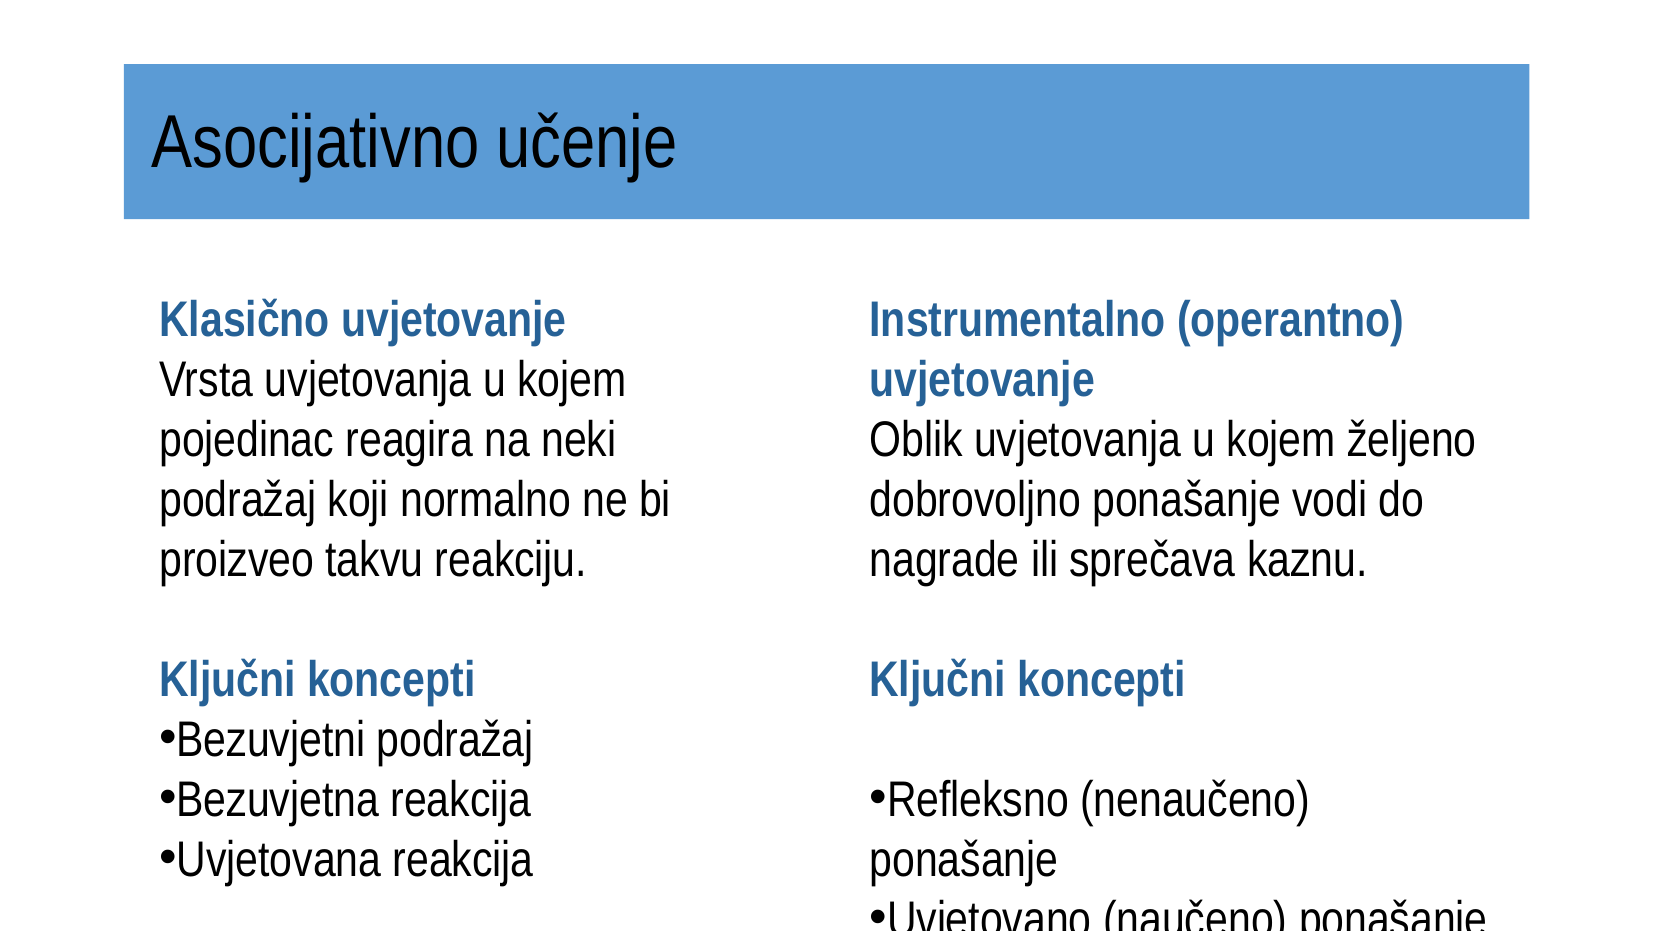

# Asocijativno učenje
Klasično uvjetovanje
Vrsta uvjetovanja u kojem pojedinac reagira na neki podražaj koji normalno ne bi proizveo takvu reakciju.
Ključni koncepti
Bezuvjetni podražaj
Bezuvjetna reakcija
Uvjetovana reakcija
Instrumentalno (operantno) uvjetovanje
Oblik uvjetovanja u kojem željeno dobrovoljno ponašanje vodi do nagrade ili sprečava kaznu.
Ključni koncepti
Refleksno (nenaučeno) ponašanje
Uvjetovano (naučeno) ponašanje
Potkrepljenje (nagrada, kazna)